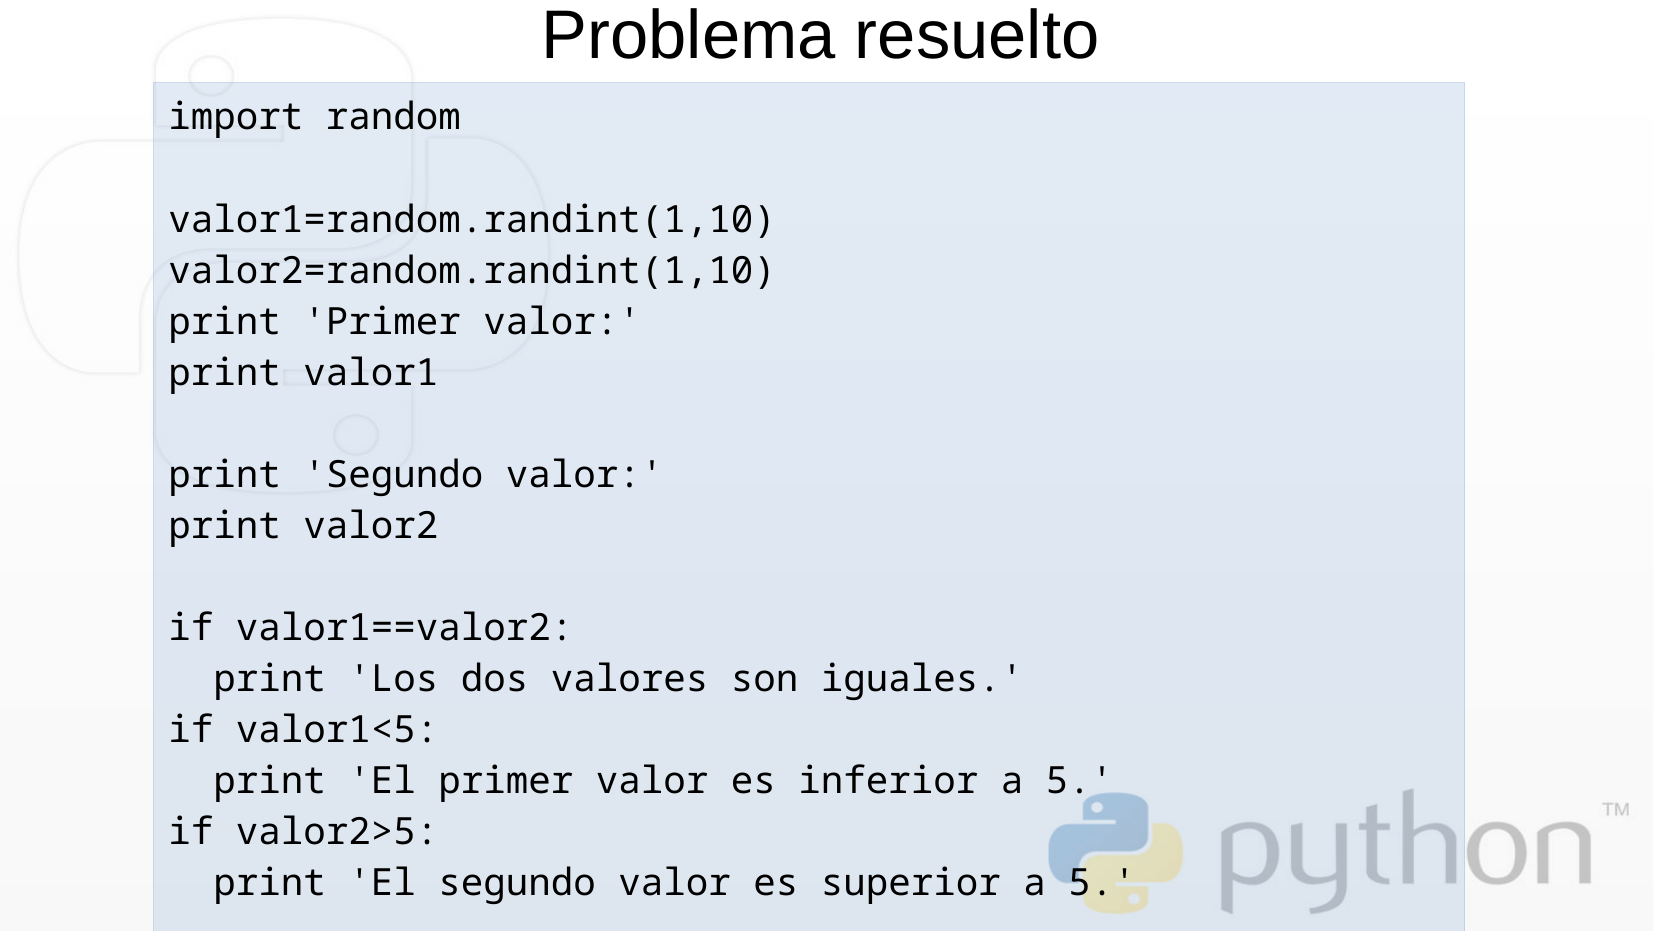

# Problema resuelto
import random
valor1=random.randint(1,10)
valor2=random.randint(1,10)
print 'Primer valor:'
print valor1
print 'Segundo valor:'
print valor2
if valor1==valor2:
 print 'Los dos valores son iguales.'
if valor1<5:
 print 'El primer valor es inferior a 5.'
if valor2>5:
 print 'El segundo valor es superior a 5.'